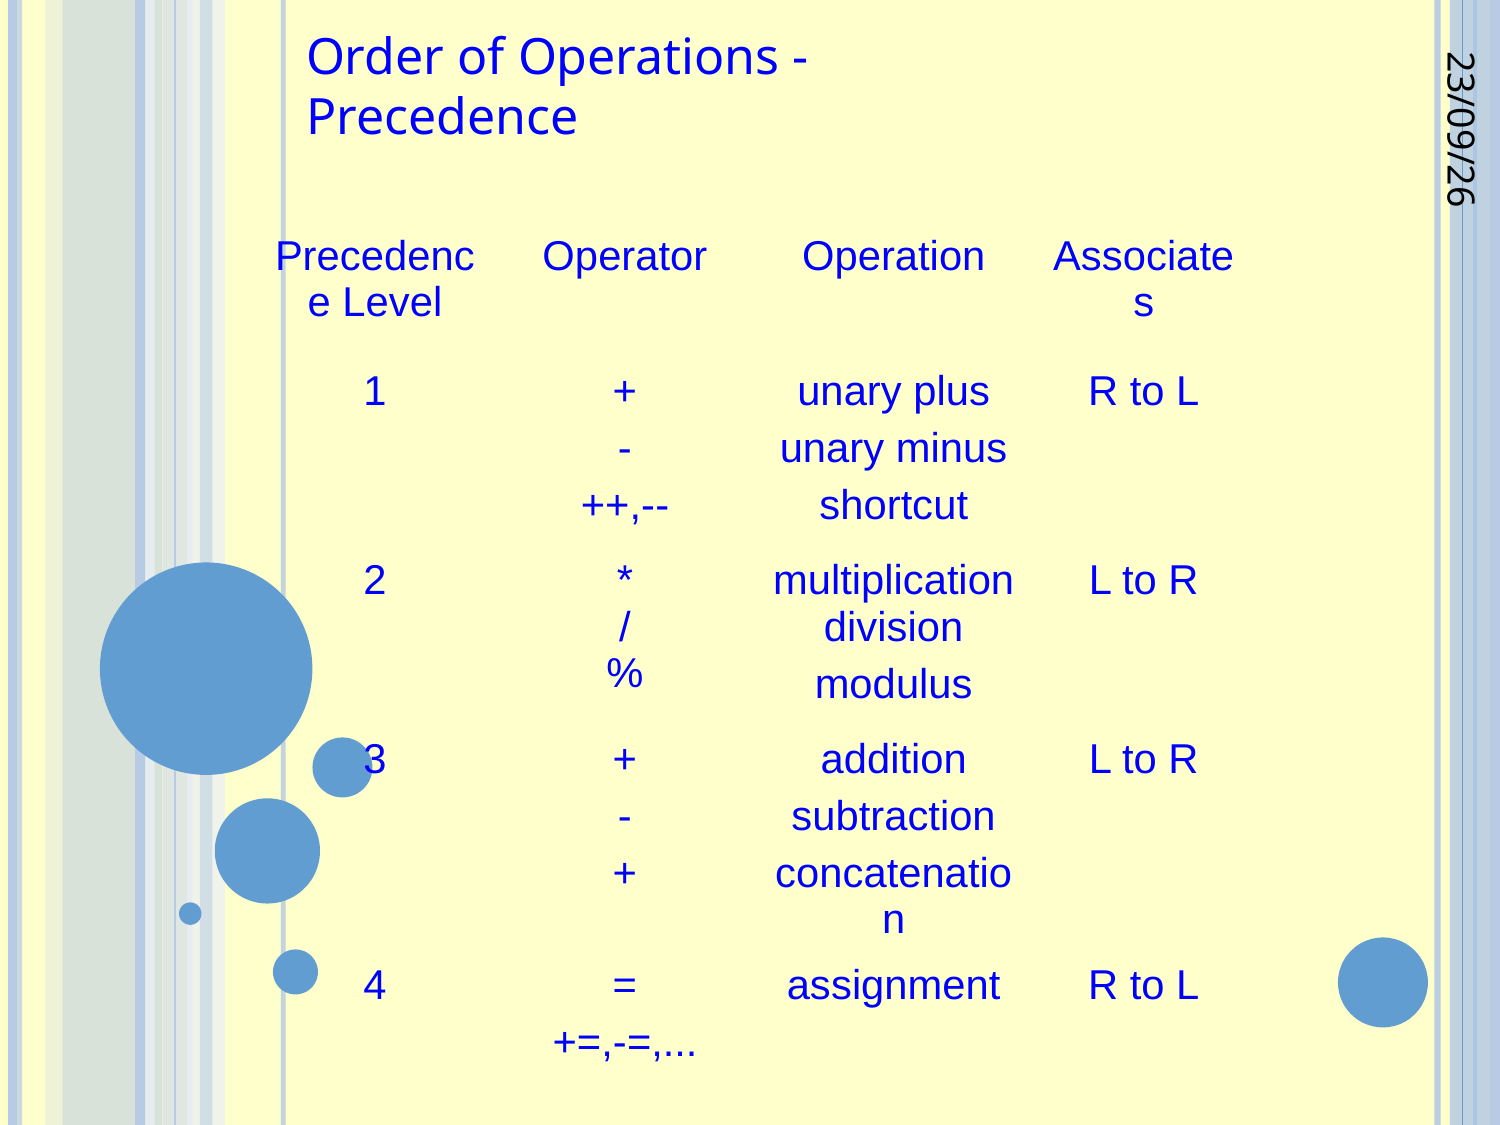

# Order of Operations - Precedence
| Precedence Level | Operator | Operation | Associates |
| --- | --- | --- | --- |
| 1 | + - ++,-- | unary plus unary minus shortcut | R to L |
| 2 | \* / % | multiplication division modulus | L to R |
| 3 | + - + | addition subtraction concatenation | L to R |
| 4 | = +=,-=,... | assignment | R to L |